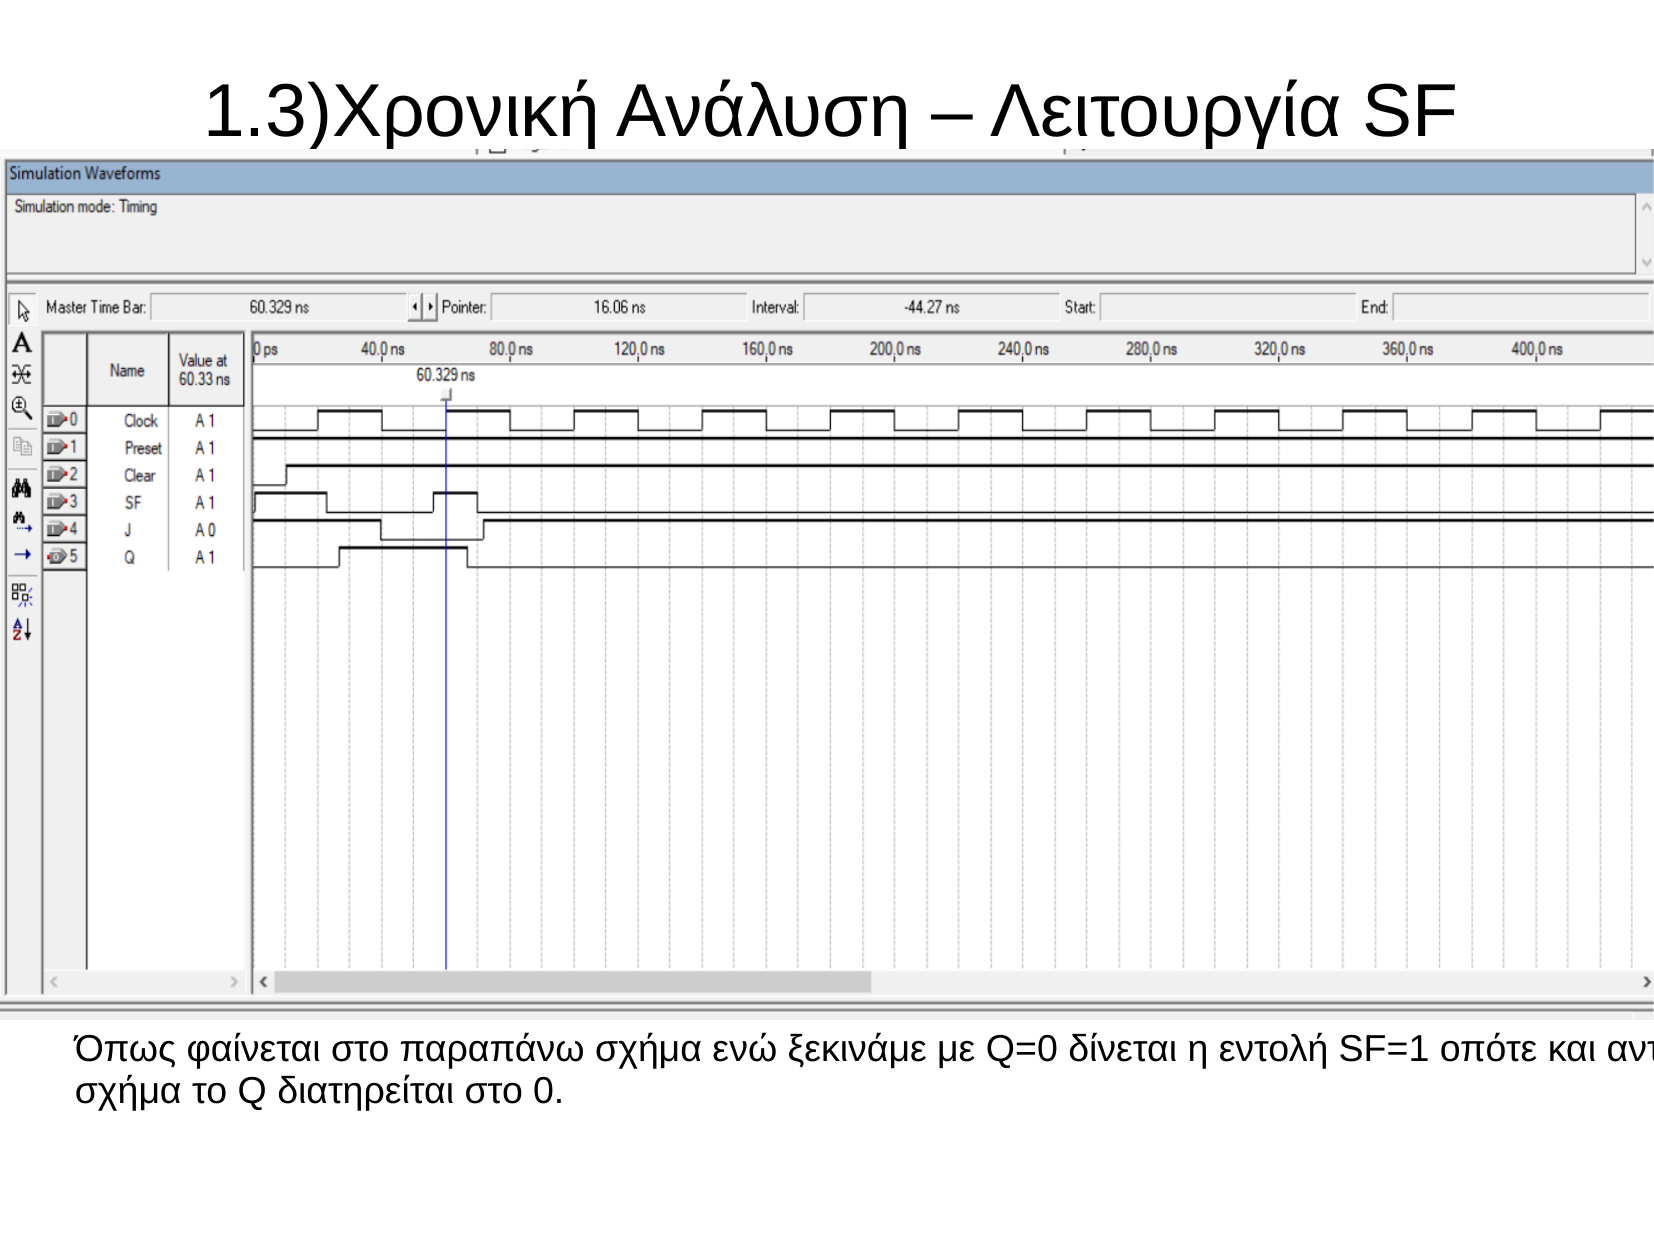

# 1.3)Χρονική Ανάλυση – Λειτουργία SF
Όπως φαίνεται στο παραπάνω σχήμα ενώ ξεκινάμε με Q=0 δίνεται η εντολή SF=1 οπότε και αντιστρέφεται η έξοδος Q μόλις το σήμα Clock πάρει την τιμή 1.Έπειτα δίνουμε στο J την τιμή 0 ενώ κρατάμε σταθερό το σήμα SF στην μονάδα.Έτσι αλλάζει η τιμή του Q σε 0 και μέτα για να το διατηρήσουμε θέτουμε το SF στο 0 και όπως βλέπουμε και στο σχήμα το Q διατηρείται στο 0.